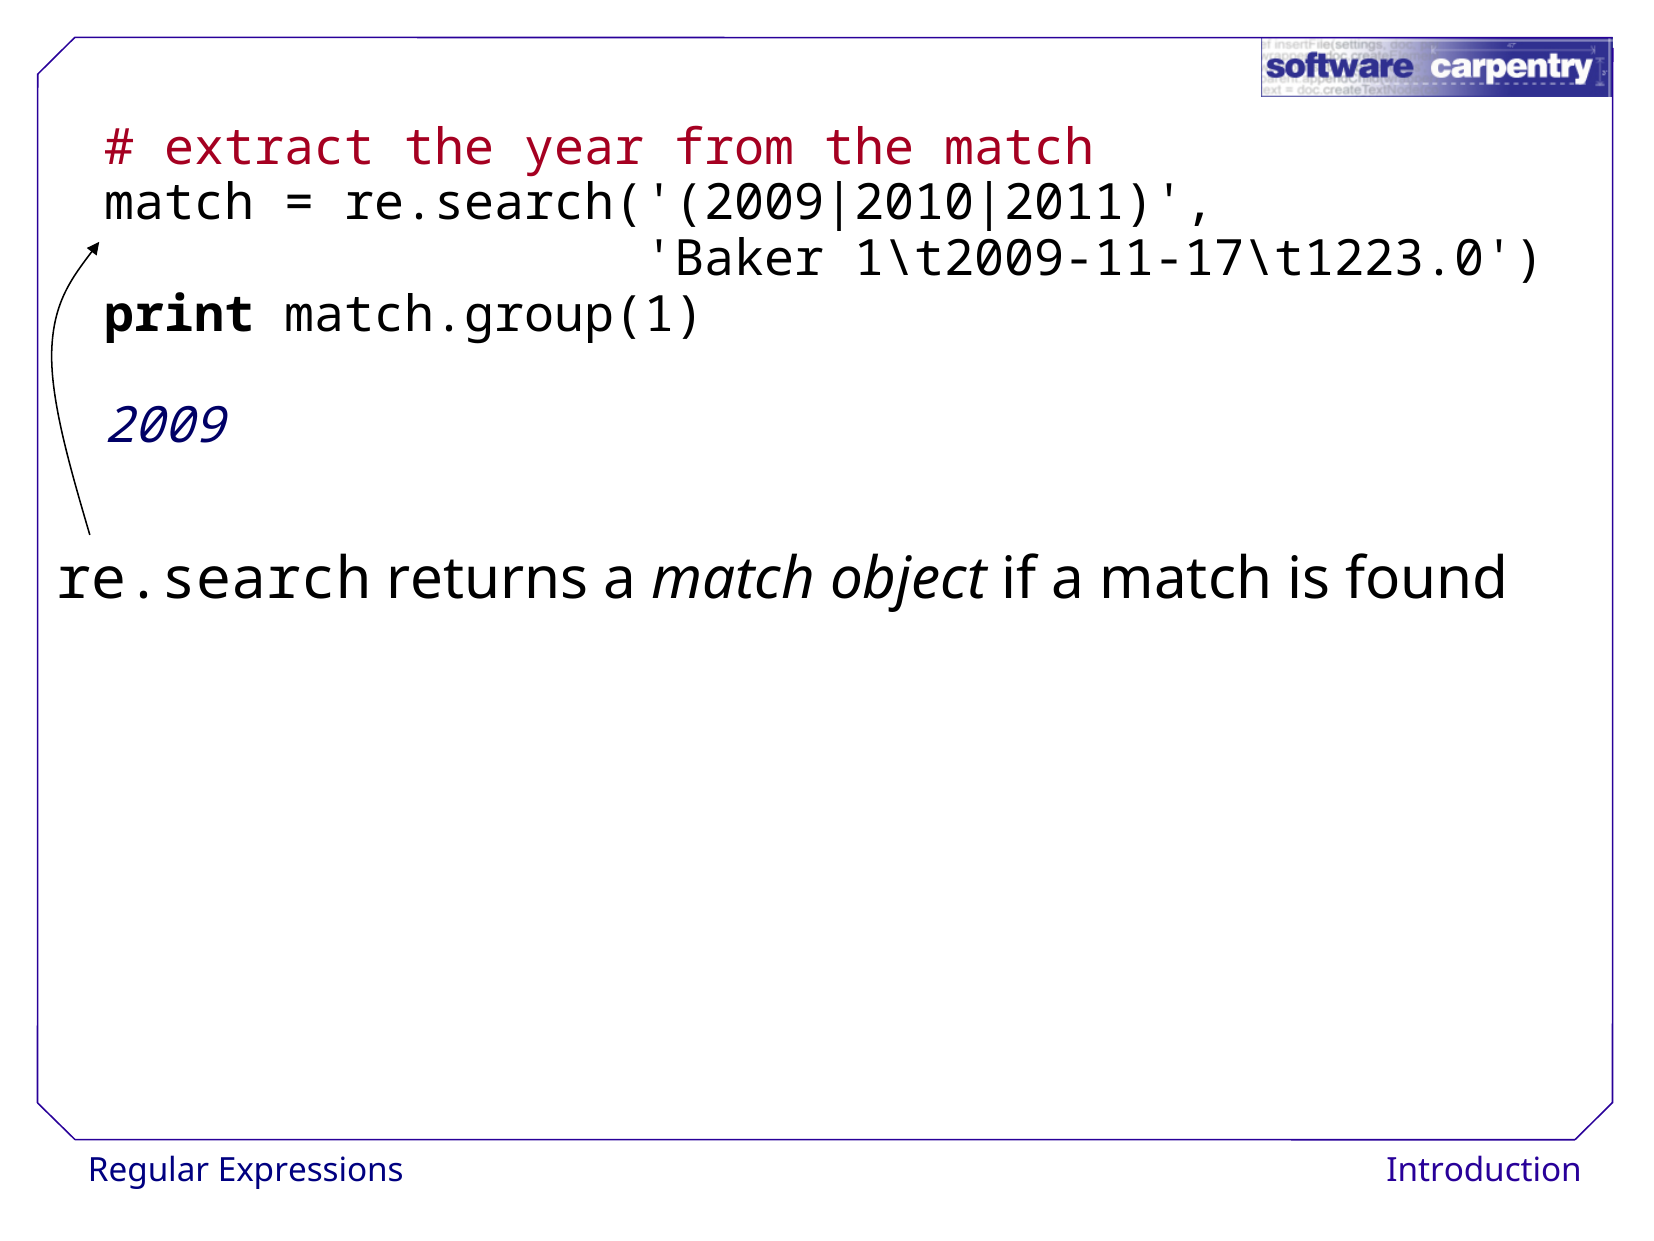

# extract the year from the match
match = re.search('(2009|2010|2011)',
 'Baker 1\t2009-11-17\t1223.0')
print match.group(1)
2009
re.search returns a match object if a match is found